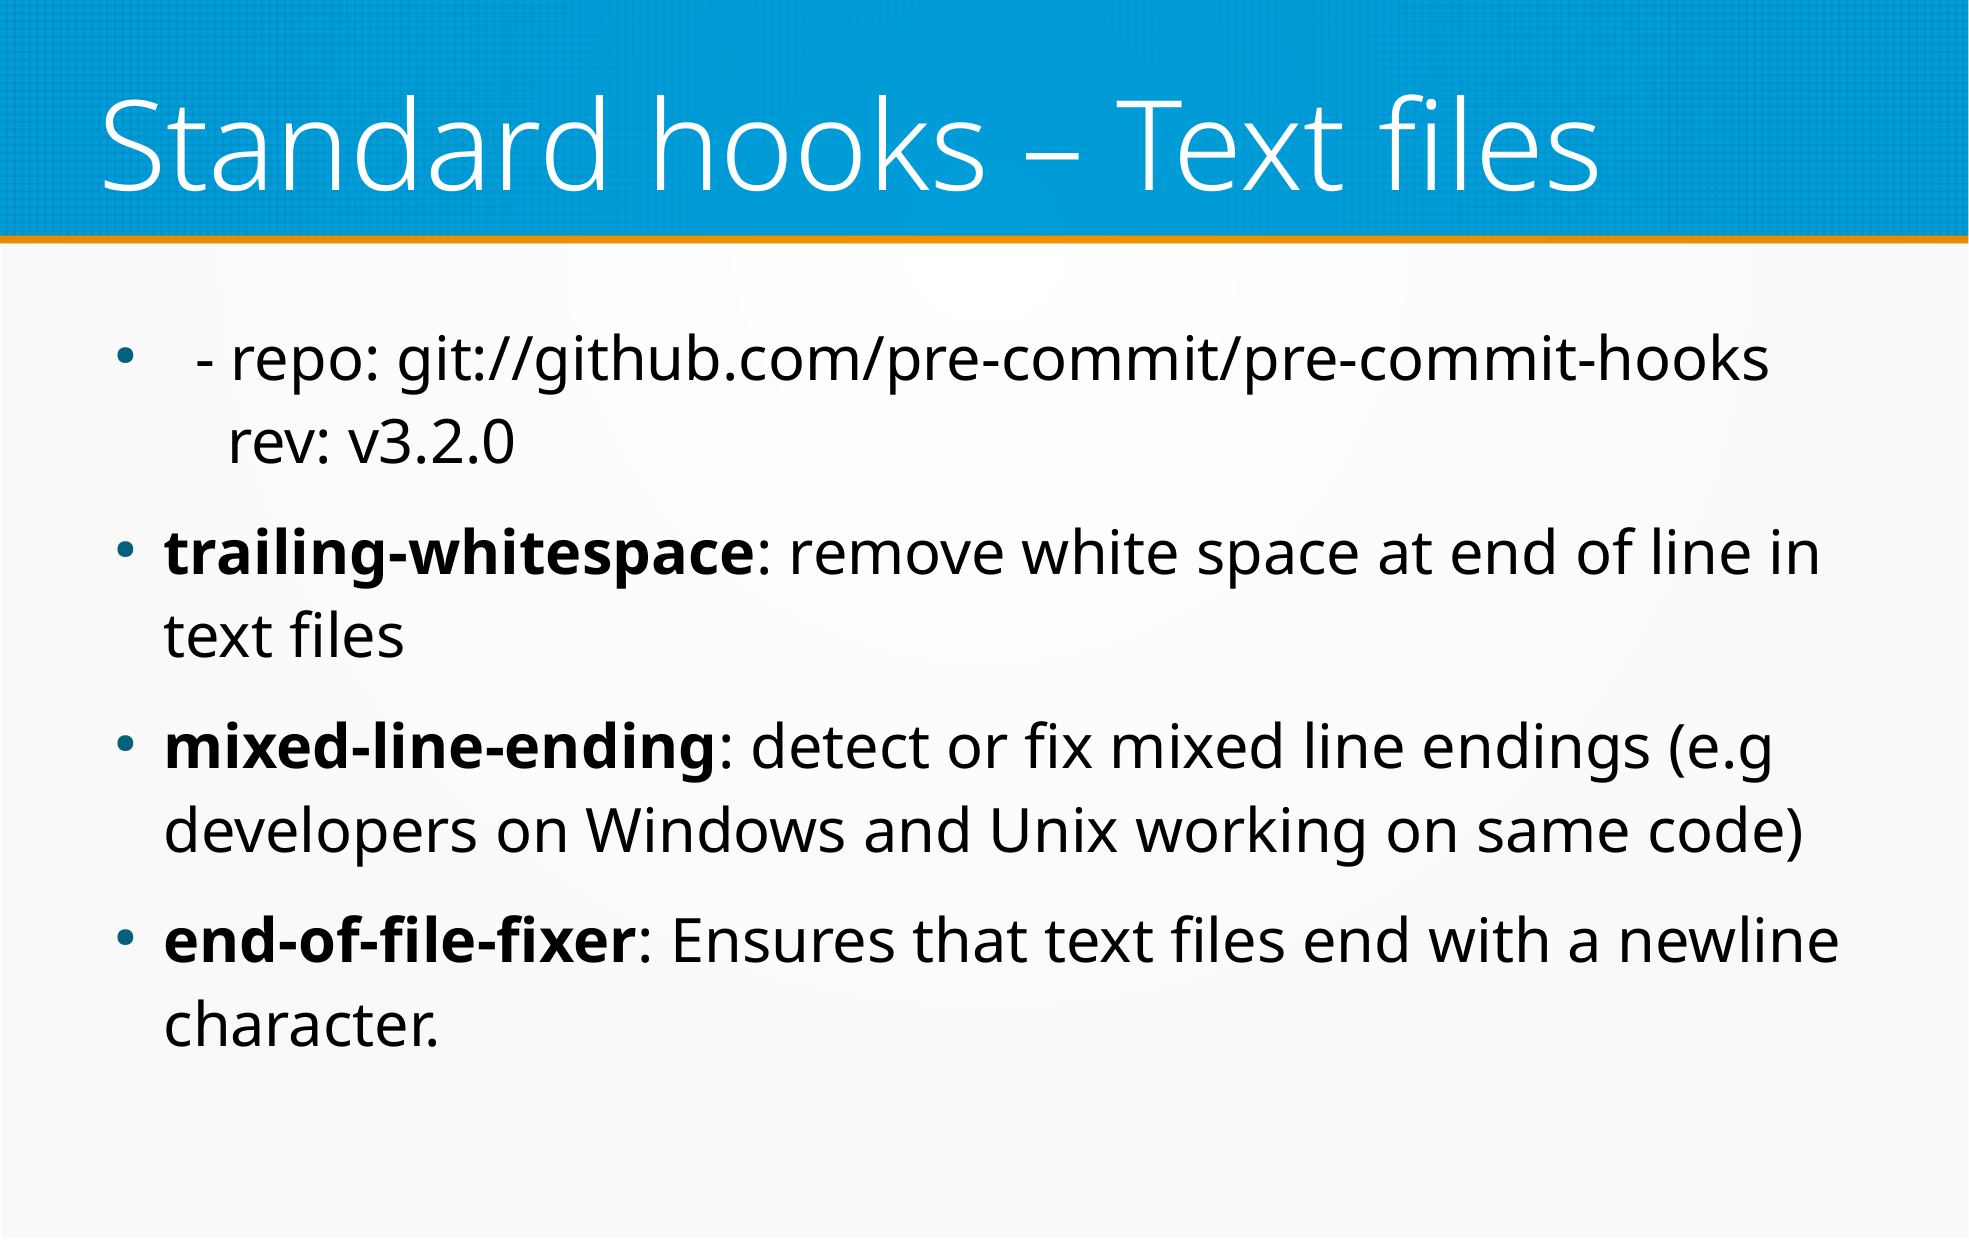

# Standard hooks – Text files
 - repo: git://github.com/pre-commit/pre-commit-hooks
 rev: v3.2.0
trailing-whitespace: remove white space at end of line in text files
mixed-line-ending: detect or fix mixed line endings (e.g developers on Windows and Unix working on same code)
end-of-file-fixer: Ensures that text files end with a newline character.